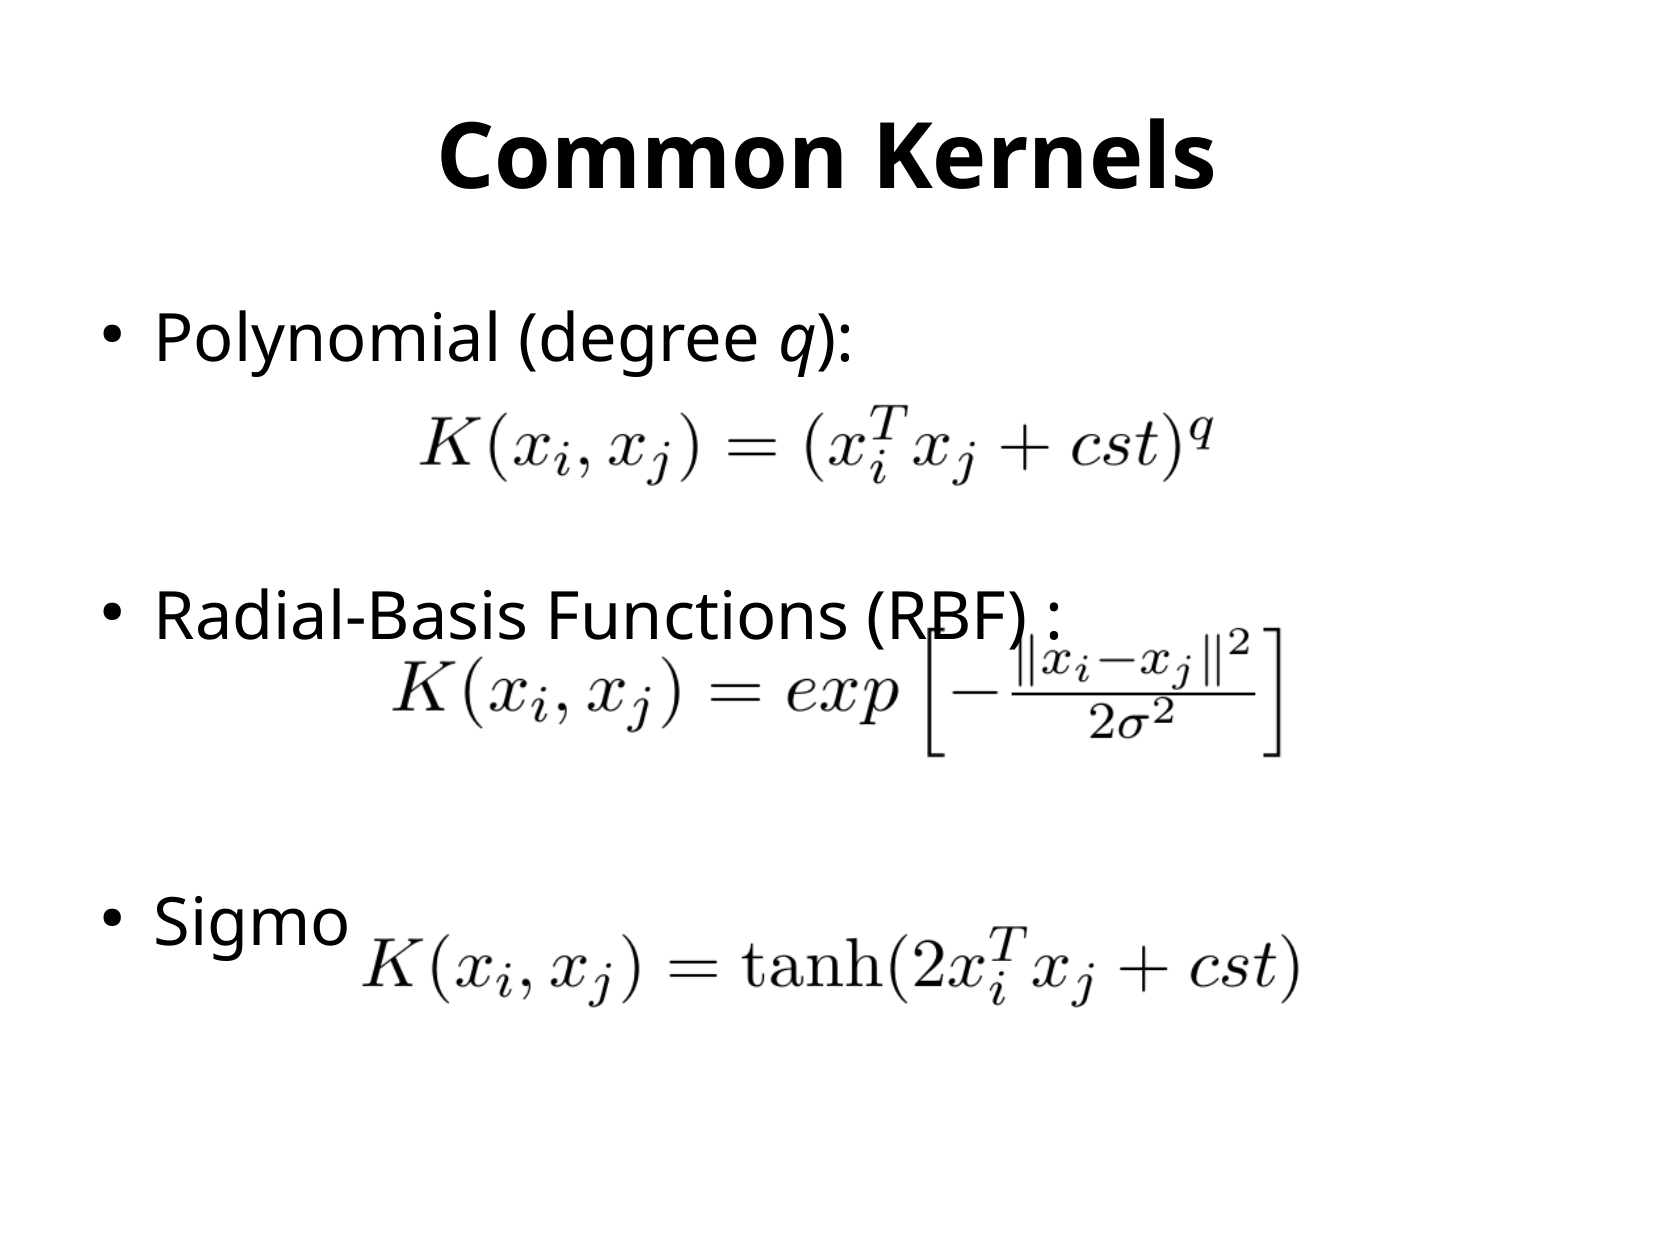

# Common Kernels
Polynomial (degree q):
Radial-Basis Functions (RBF) :
Sigmoidal Functions :